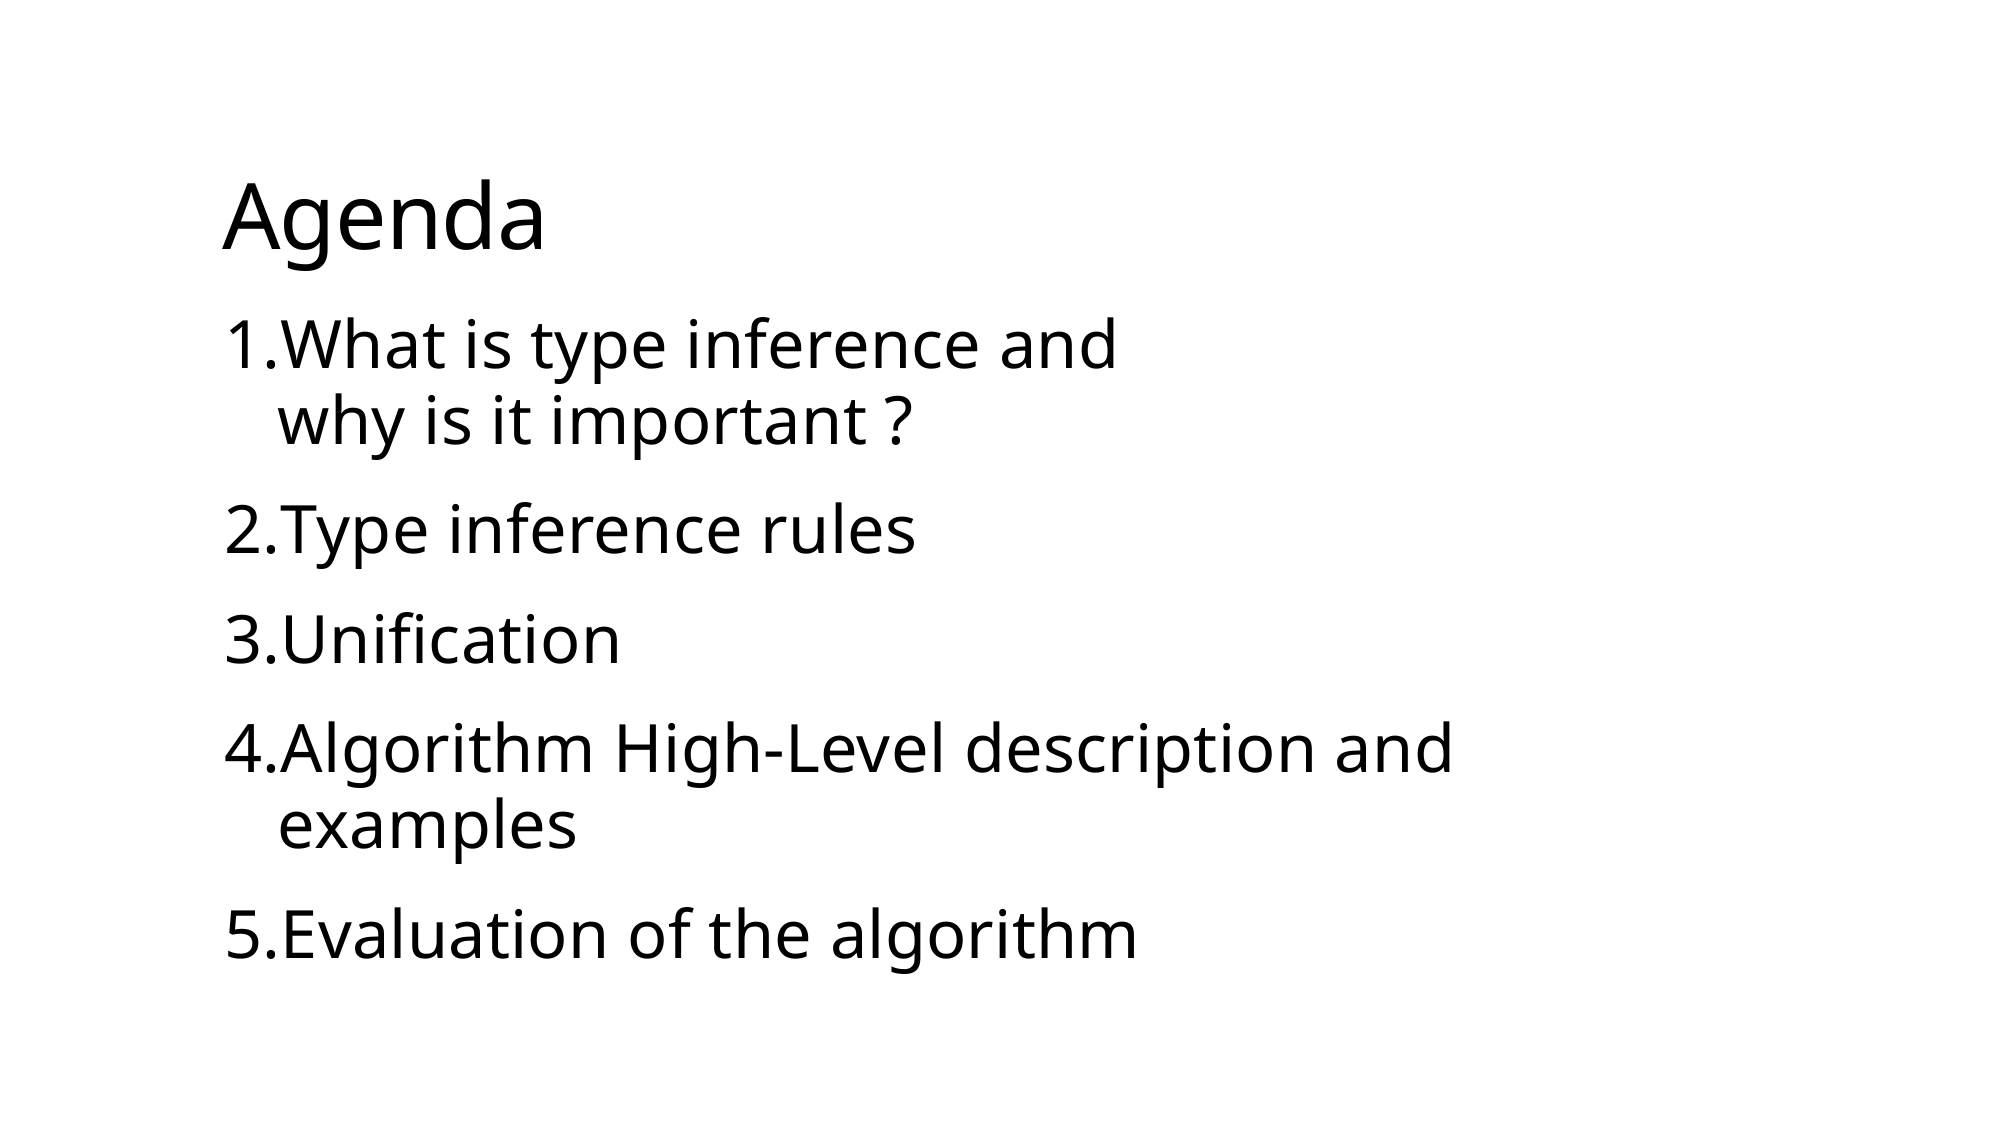

# Agenda
What is type inference and
why is it important ?
Type inference rules
Unification
Algorithm High-Level description and examples
Evaluation of the algorithm